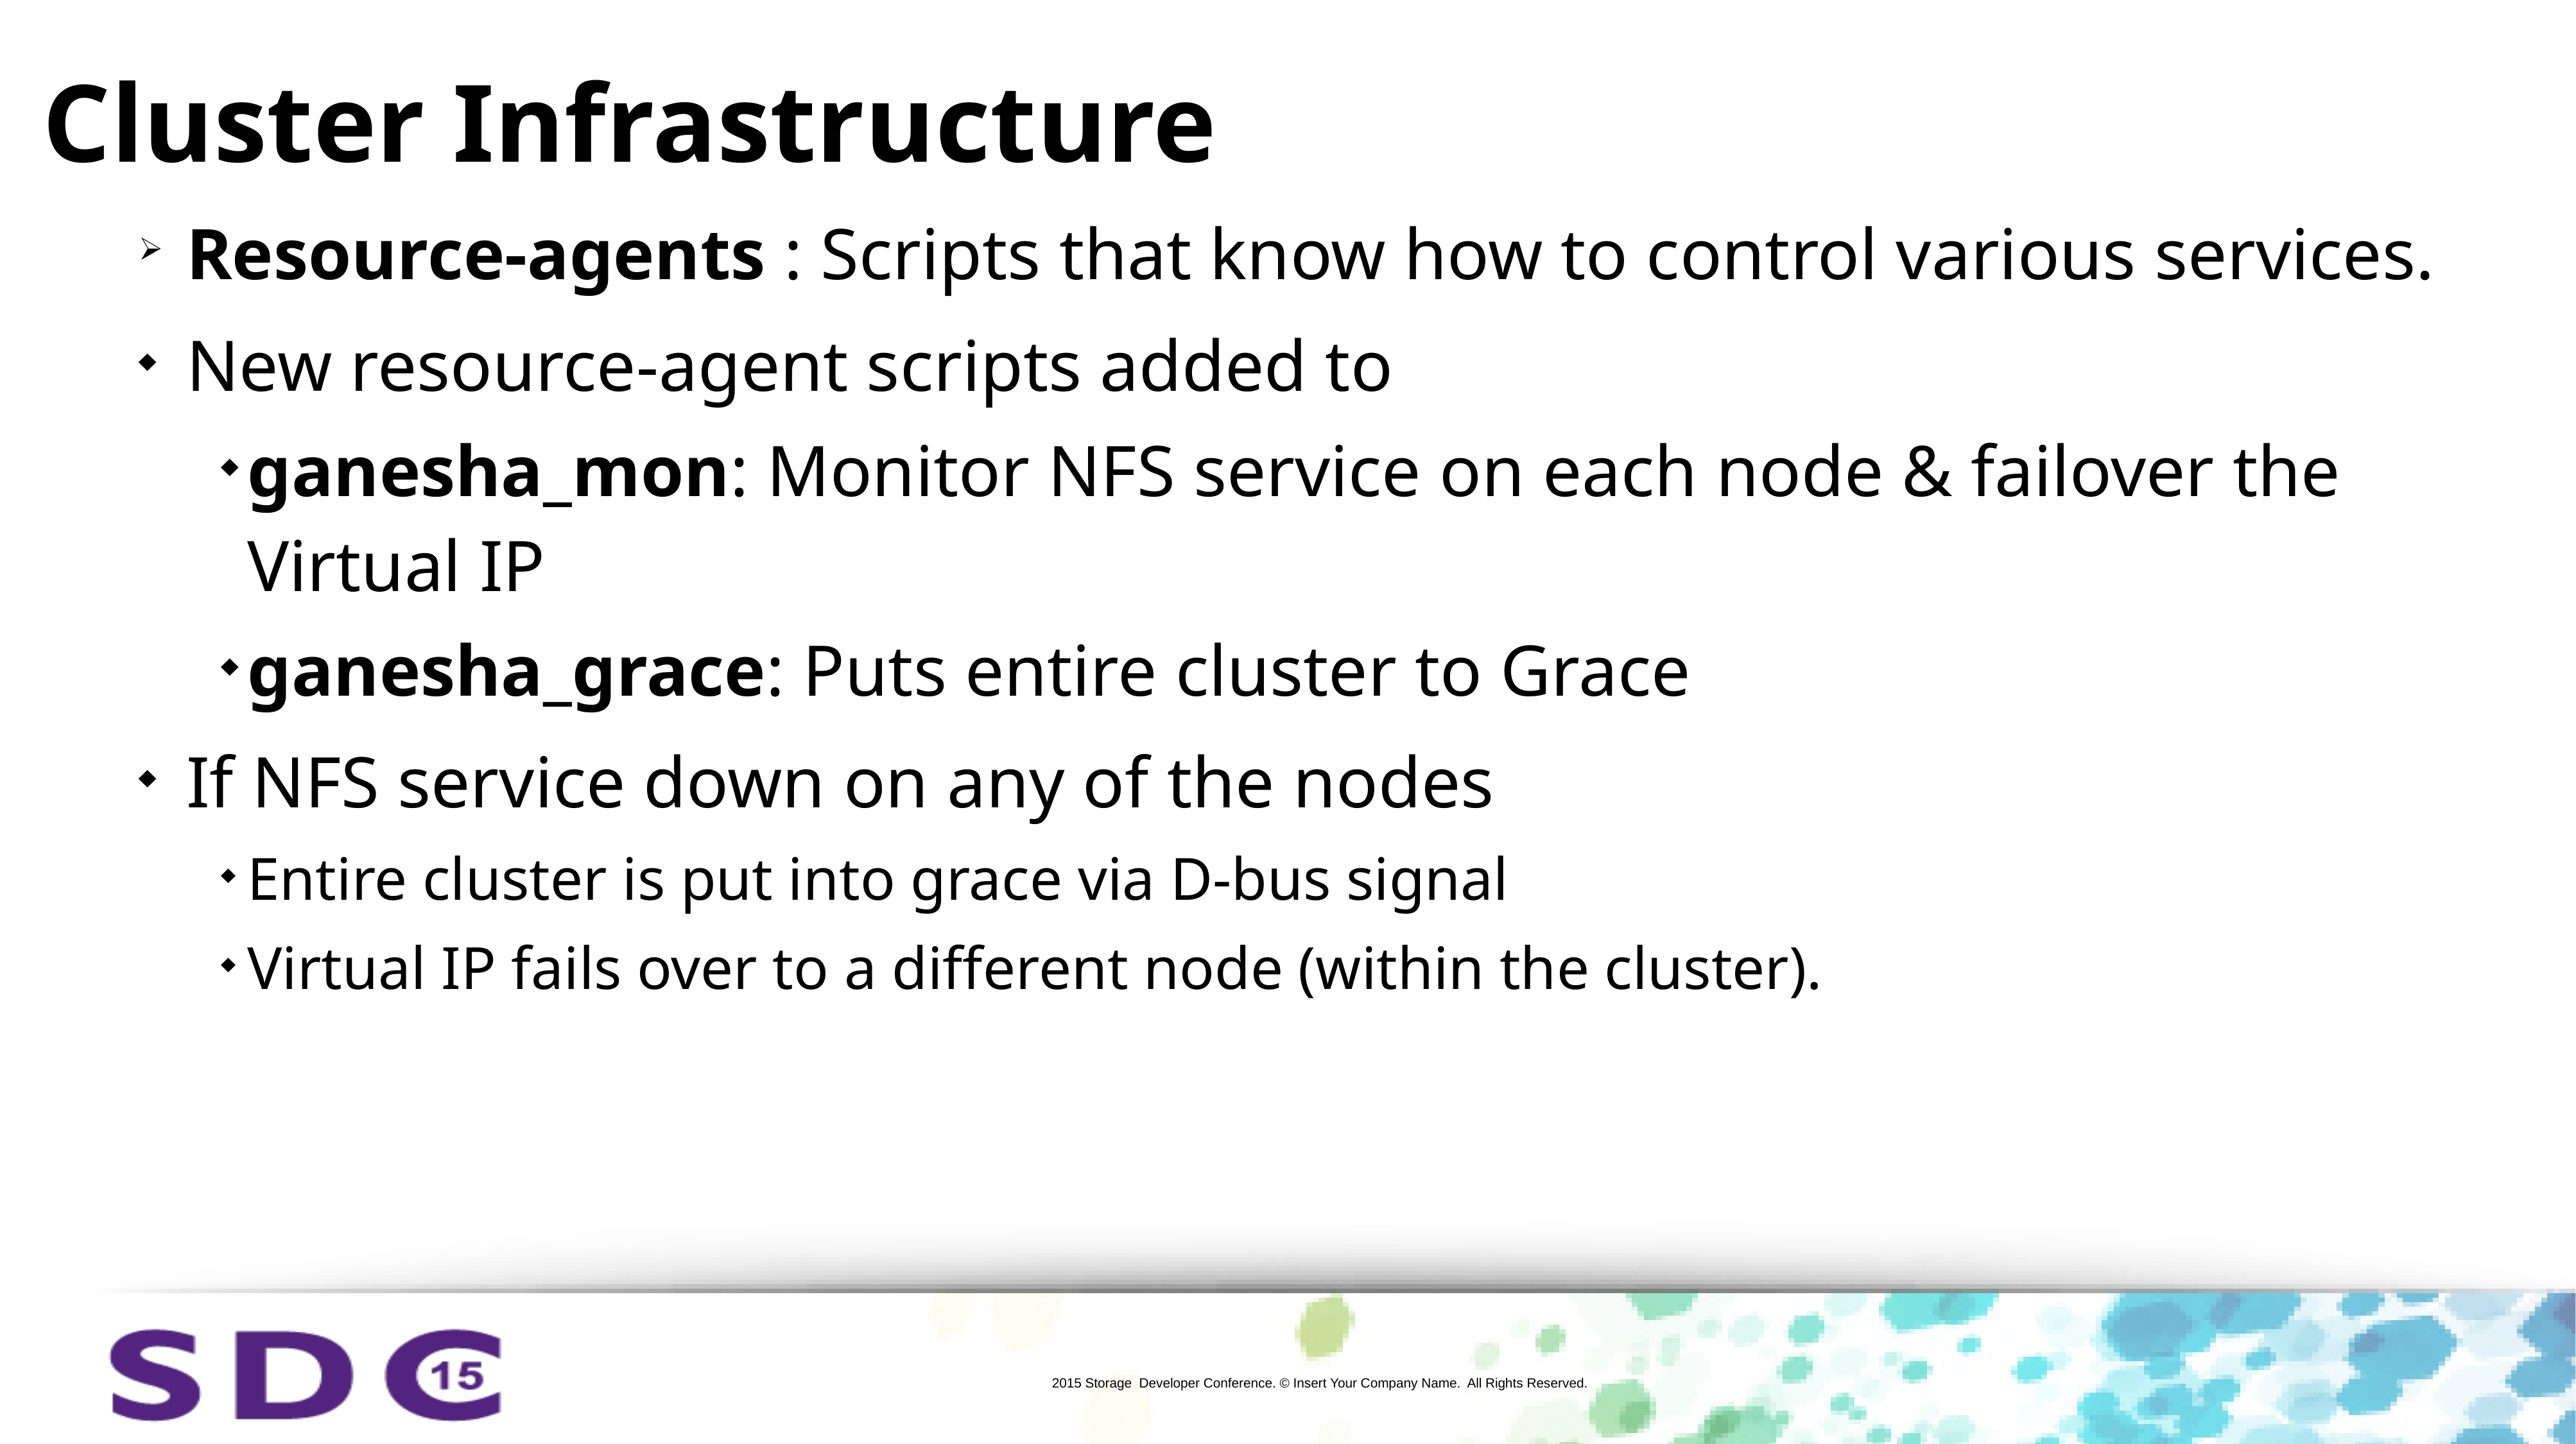

# Cluster Infrastructure
 Resource-agents : Scripts that know how to control various services.
 New resource-agent scripts added to
ganesha_mon: Monitor NFS service on each node & failover the Virtual IP
ganesha_grace: Puts entire cluster to Grace
 If NFS service down on any of the nodes
Entire cluster is put into grace via D-bus signal
Virtual IP fails over to a different node (within the cluster).